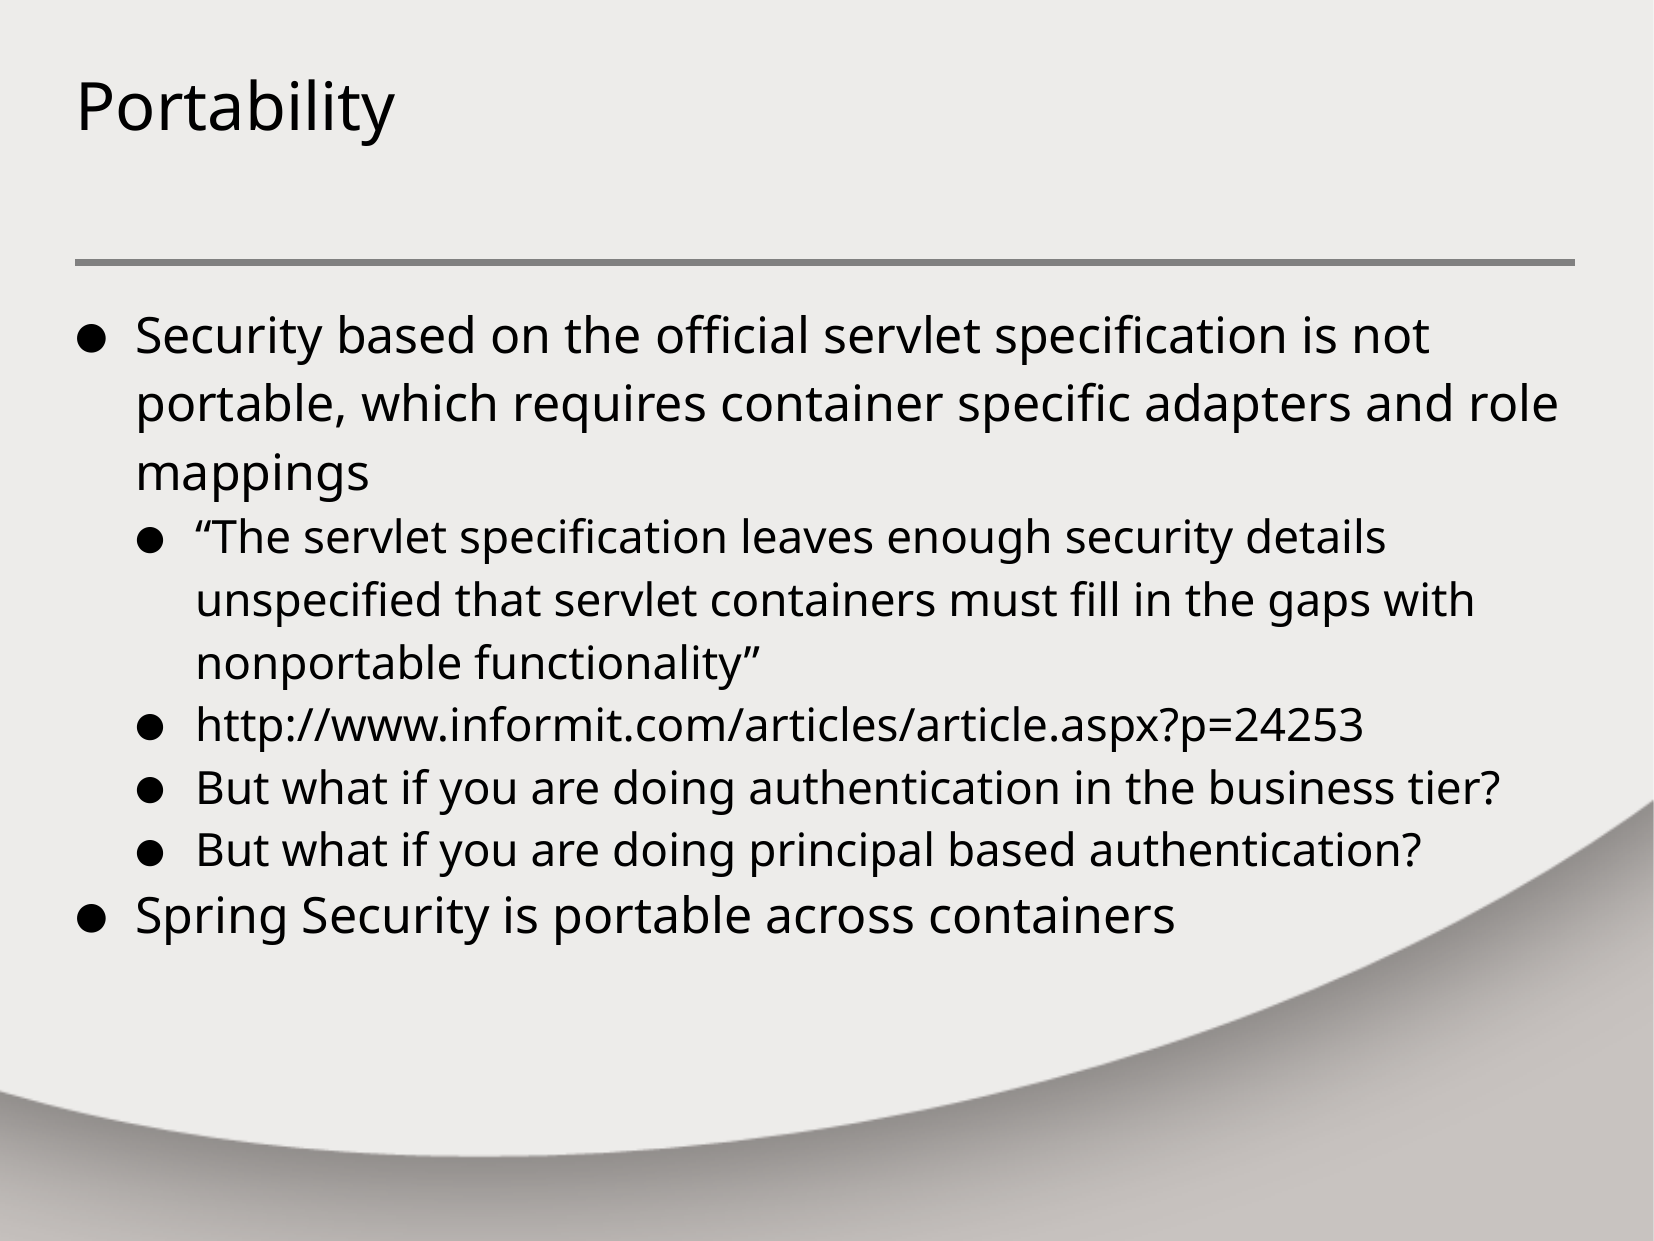

# Portability
Security based on the official servlet specification is not portable, which requires container specific adapters and role mappings
“The servlet specification leaves enough security details unspecified that servlet containers must fill in the gaps with nonportable functionality”
http://www.informit.com/articles/article.aspx?p=24253
But what if you are doing authentication in the business tier?
But what if you are doing principal based authentication?
Spring Security is portable across containers